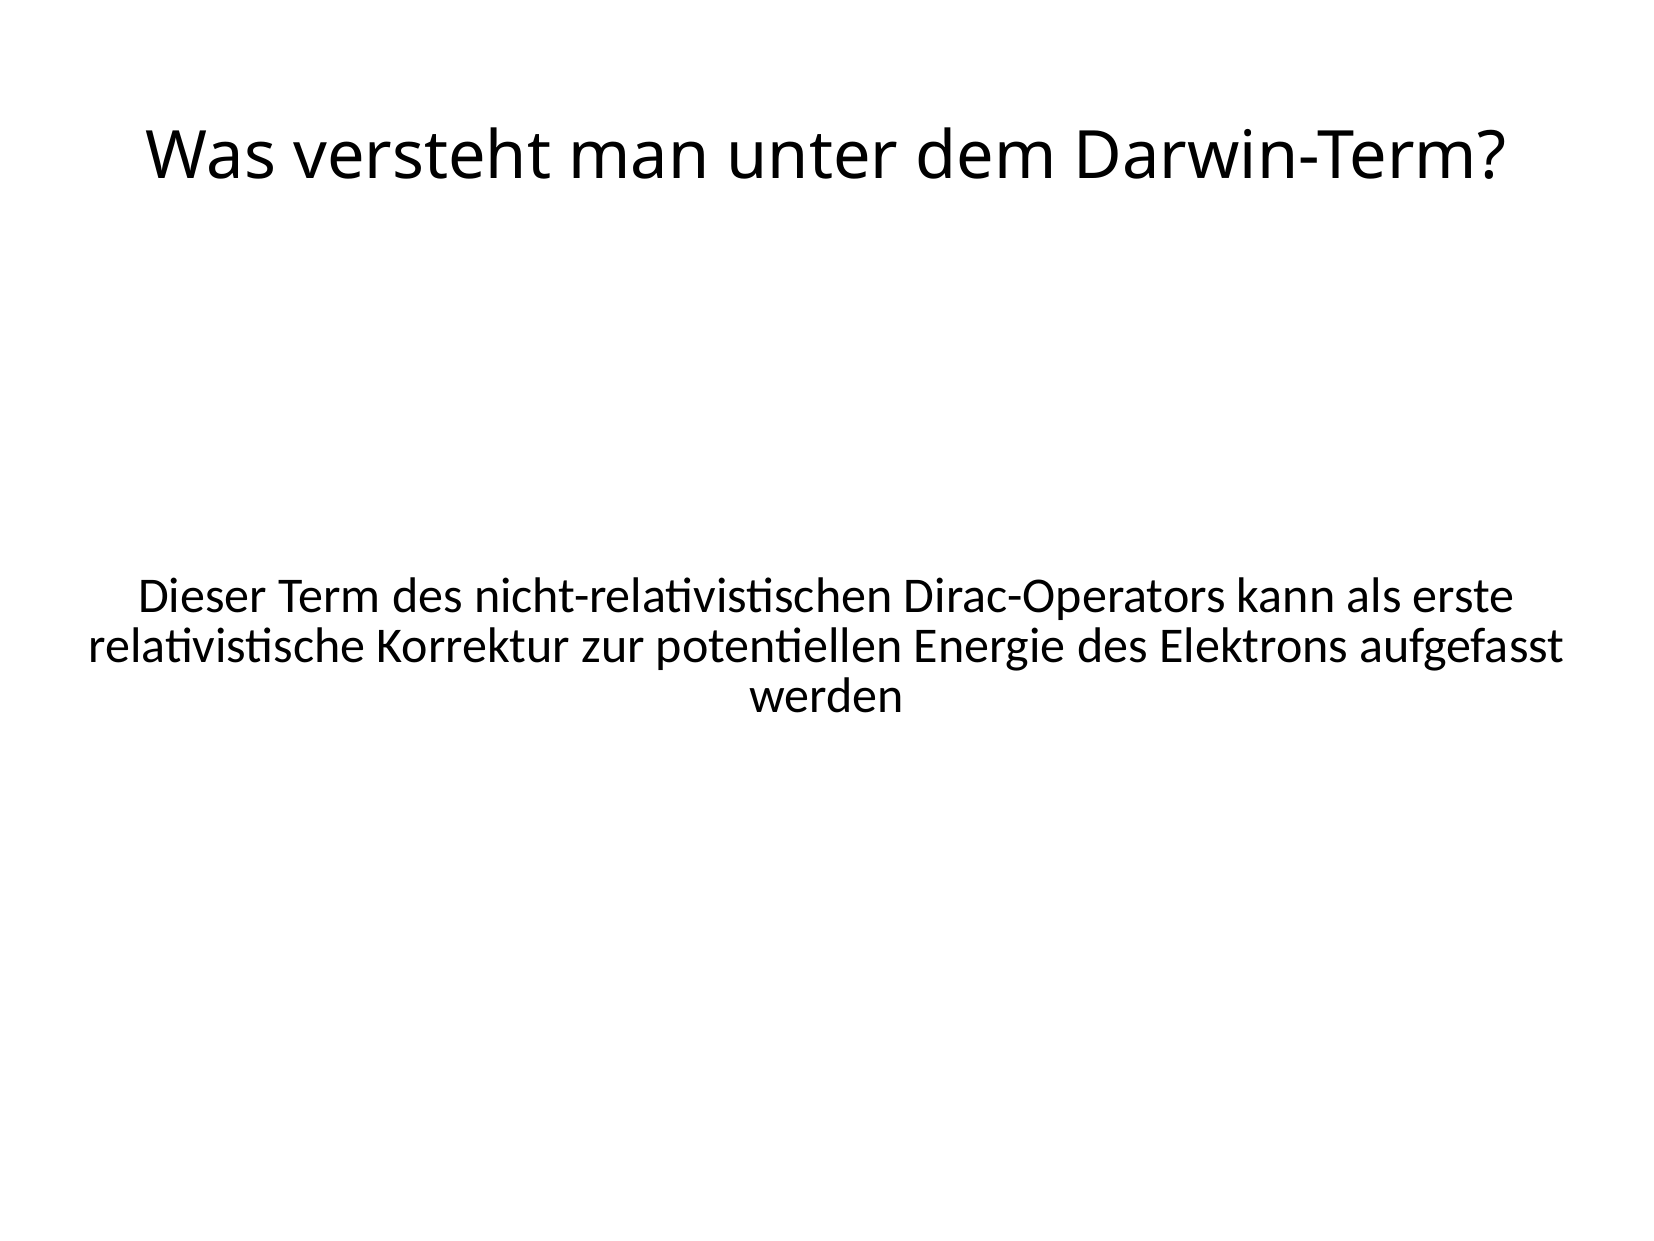

# Was versteht man unter dem Darwin-Term?
Dieser Term des nicht-relativistischen Dirac-Operators kann als erste relativistische Korrektur zur potentiellen Energie des Elektrons aufgefasst werden